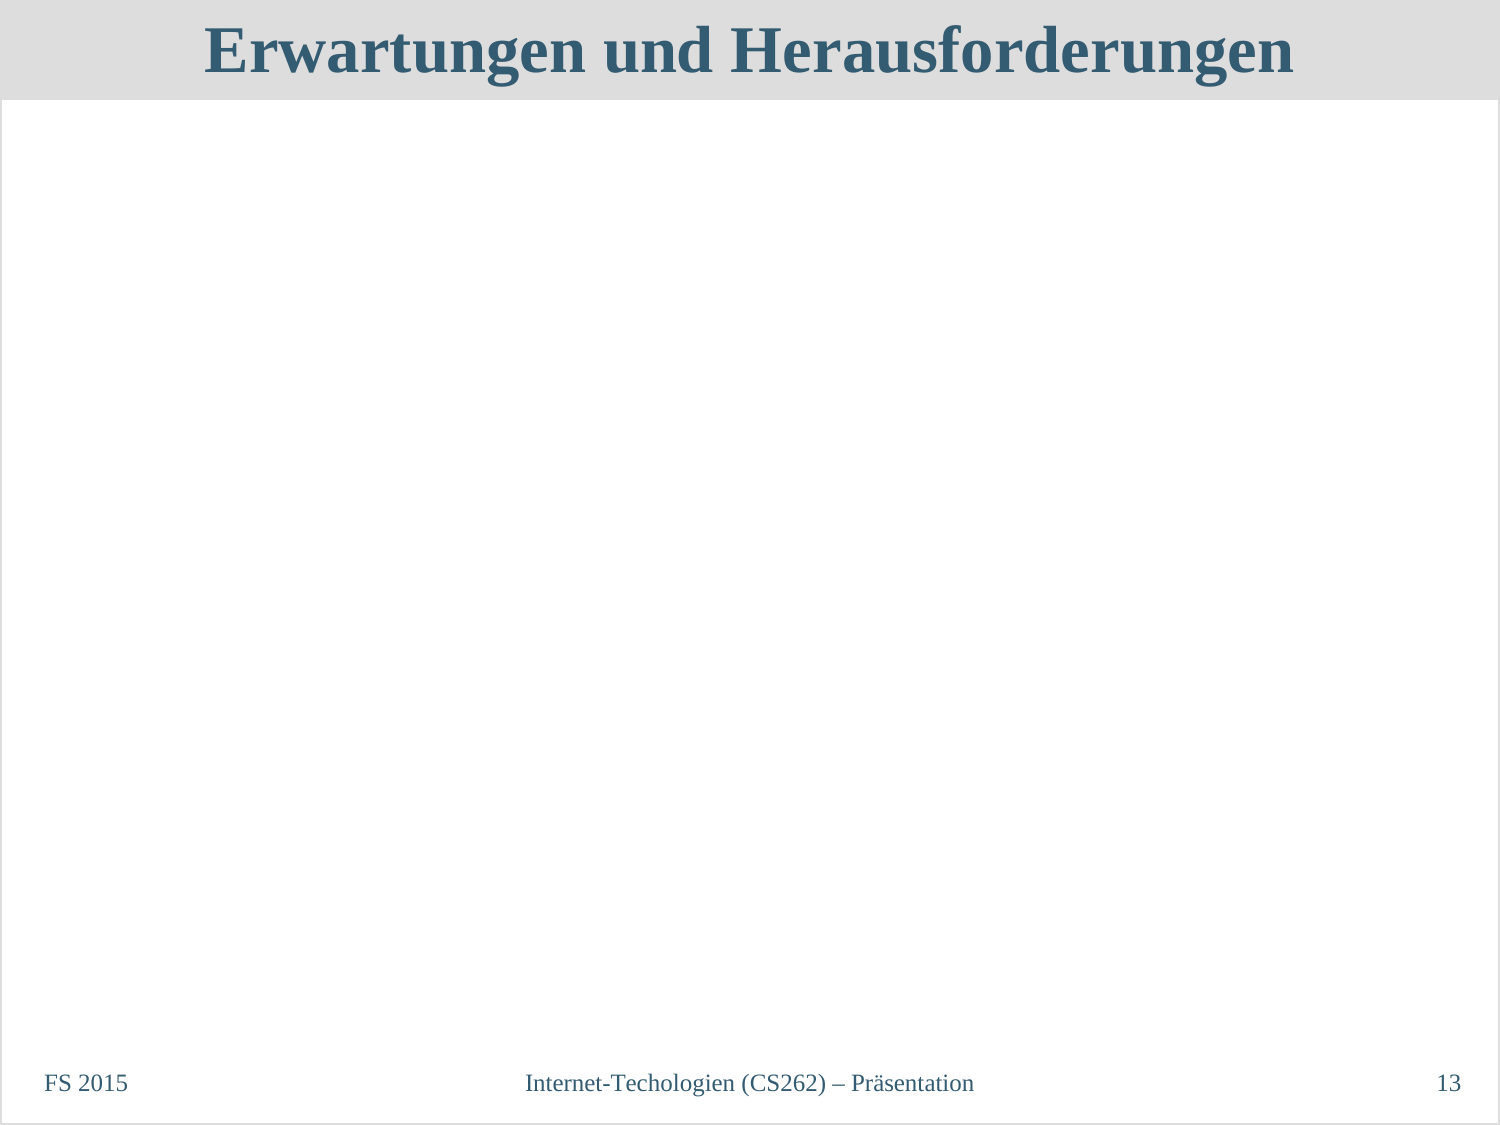

# Erwartungen und Herausforderungen
FS 2015
Internet-Techologien (CS262) – Präsentation